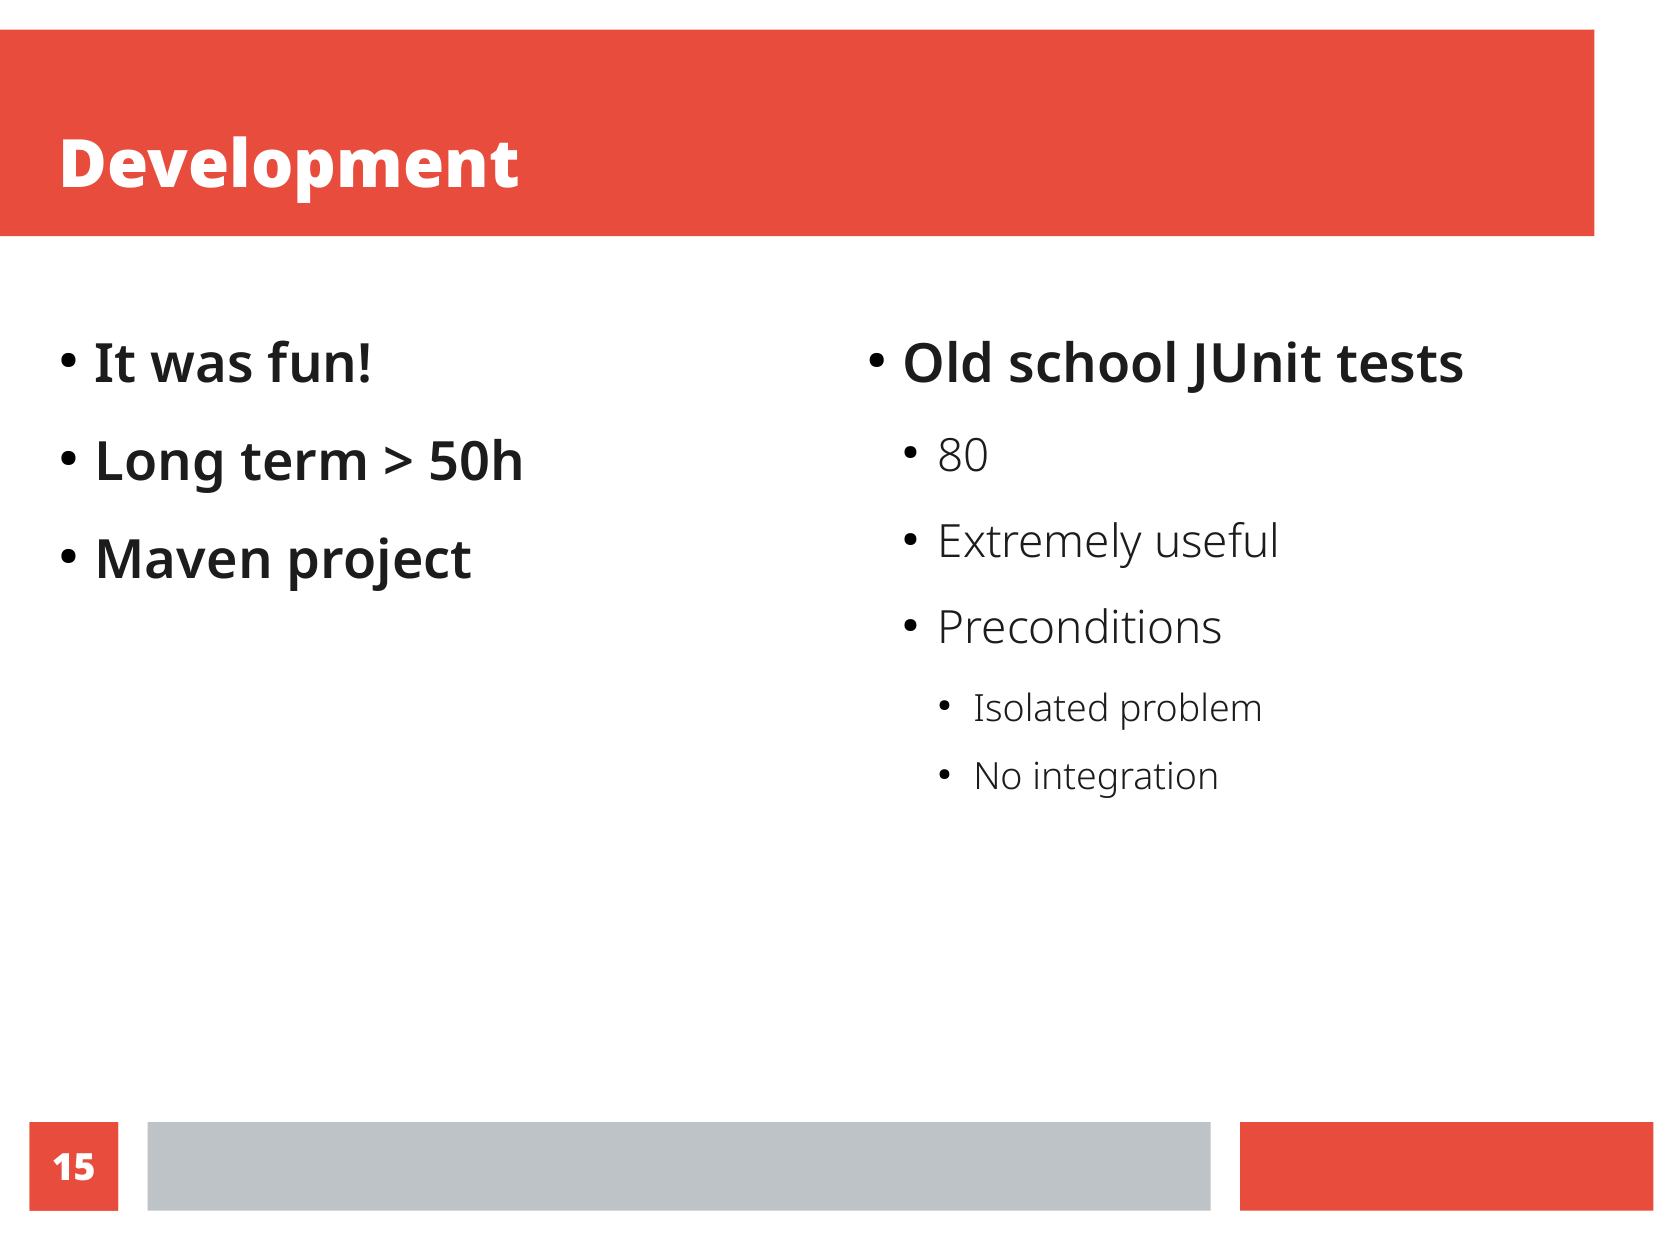

# Development
It was fun!
Long term > 50h
Maven project
Old school JUnit tests
80
Extremely useful
Preconditions
Isolated problem
No integration
15